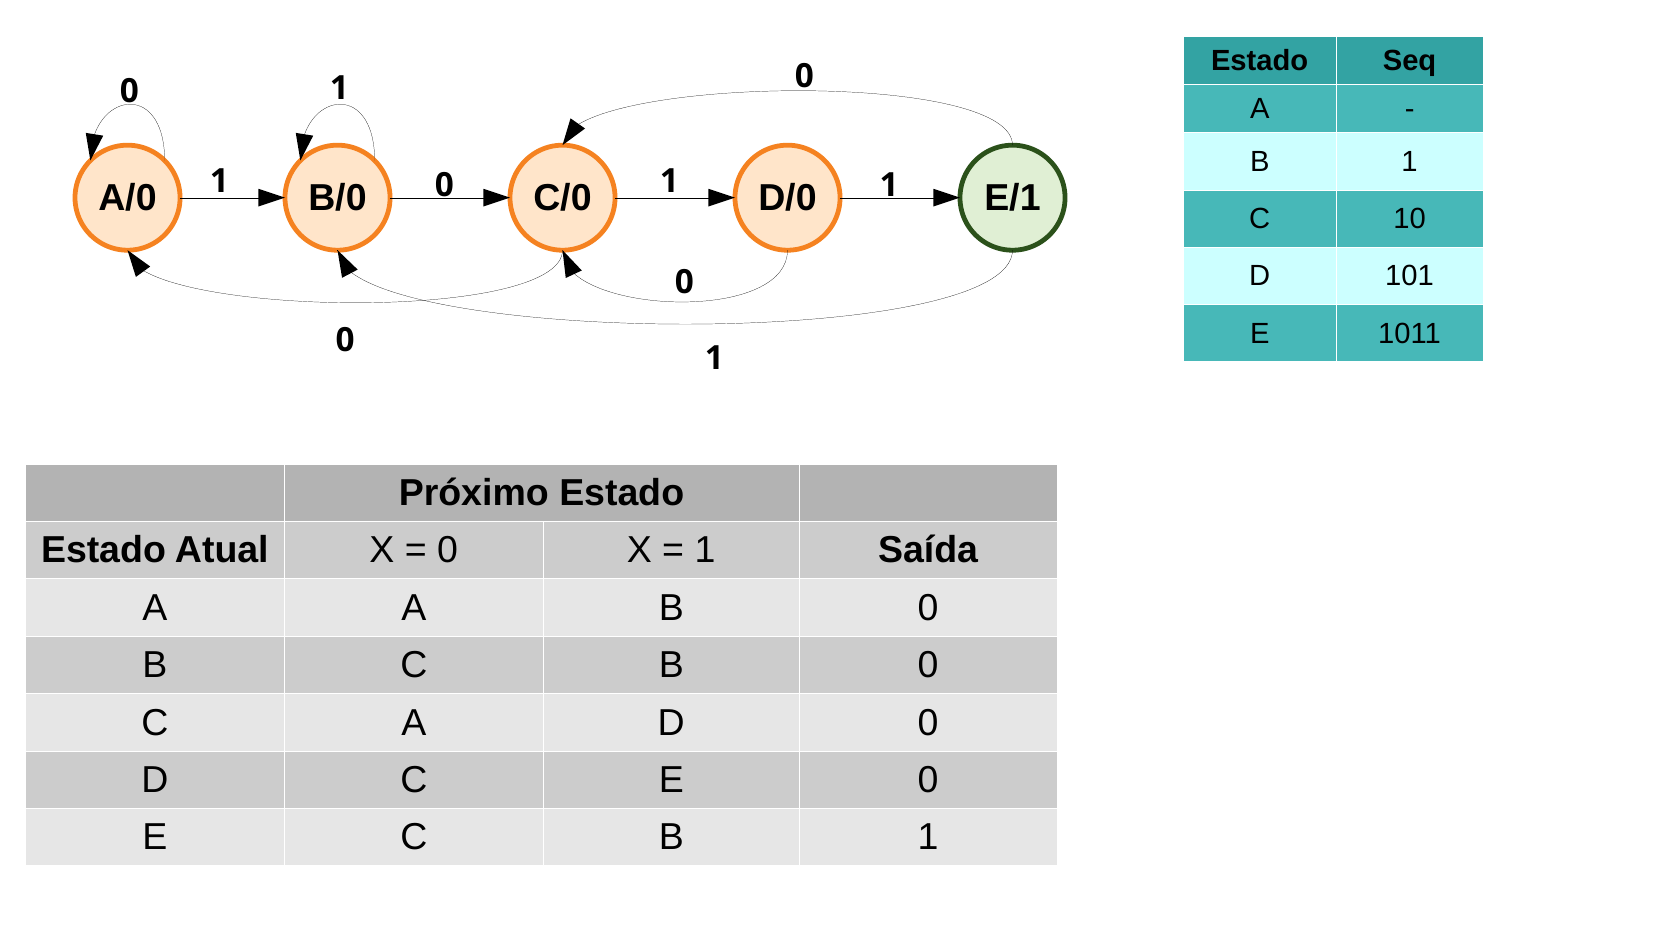

| Estado | Seq |
| --- | --- |
| A | - |
| B | 1 |
| C | 10 |
| D | 101 |
| E | 1011 |
0
1
0
A/0
B/0
C/0
D/0
E/1
1
1
0
1
0
0
1
| | Próximo Estado | | |
| --- | --- | --- | --- |
| Estado Atual | X = 0 | X = 1 | Saída |
| A | A | B | 0 |
| B | C | B | 0 |
| C | A | D | 0 |
| D | C | E | 0 |
| E | C | B | 1 |